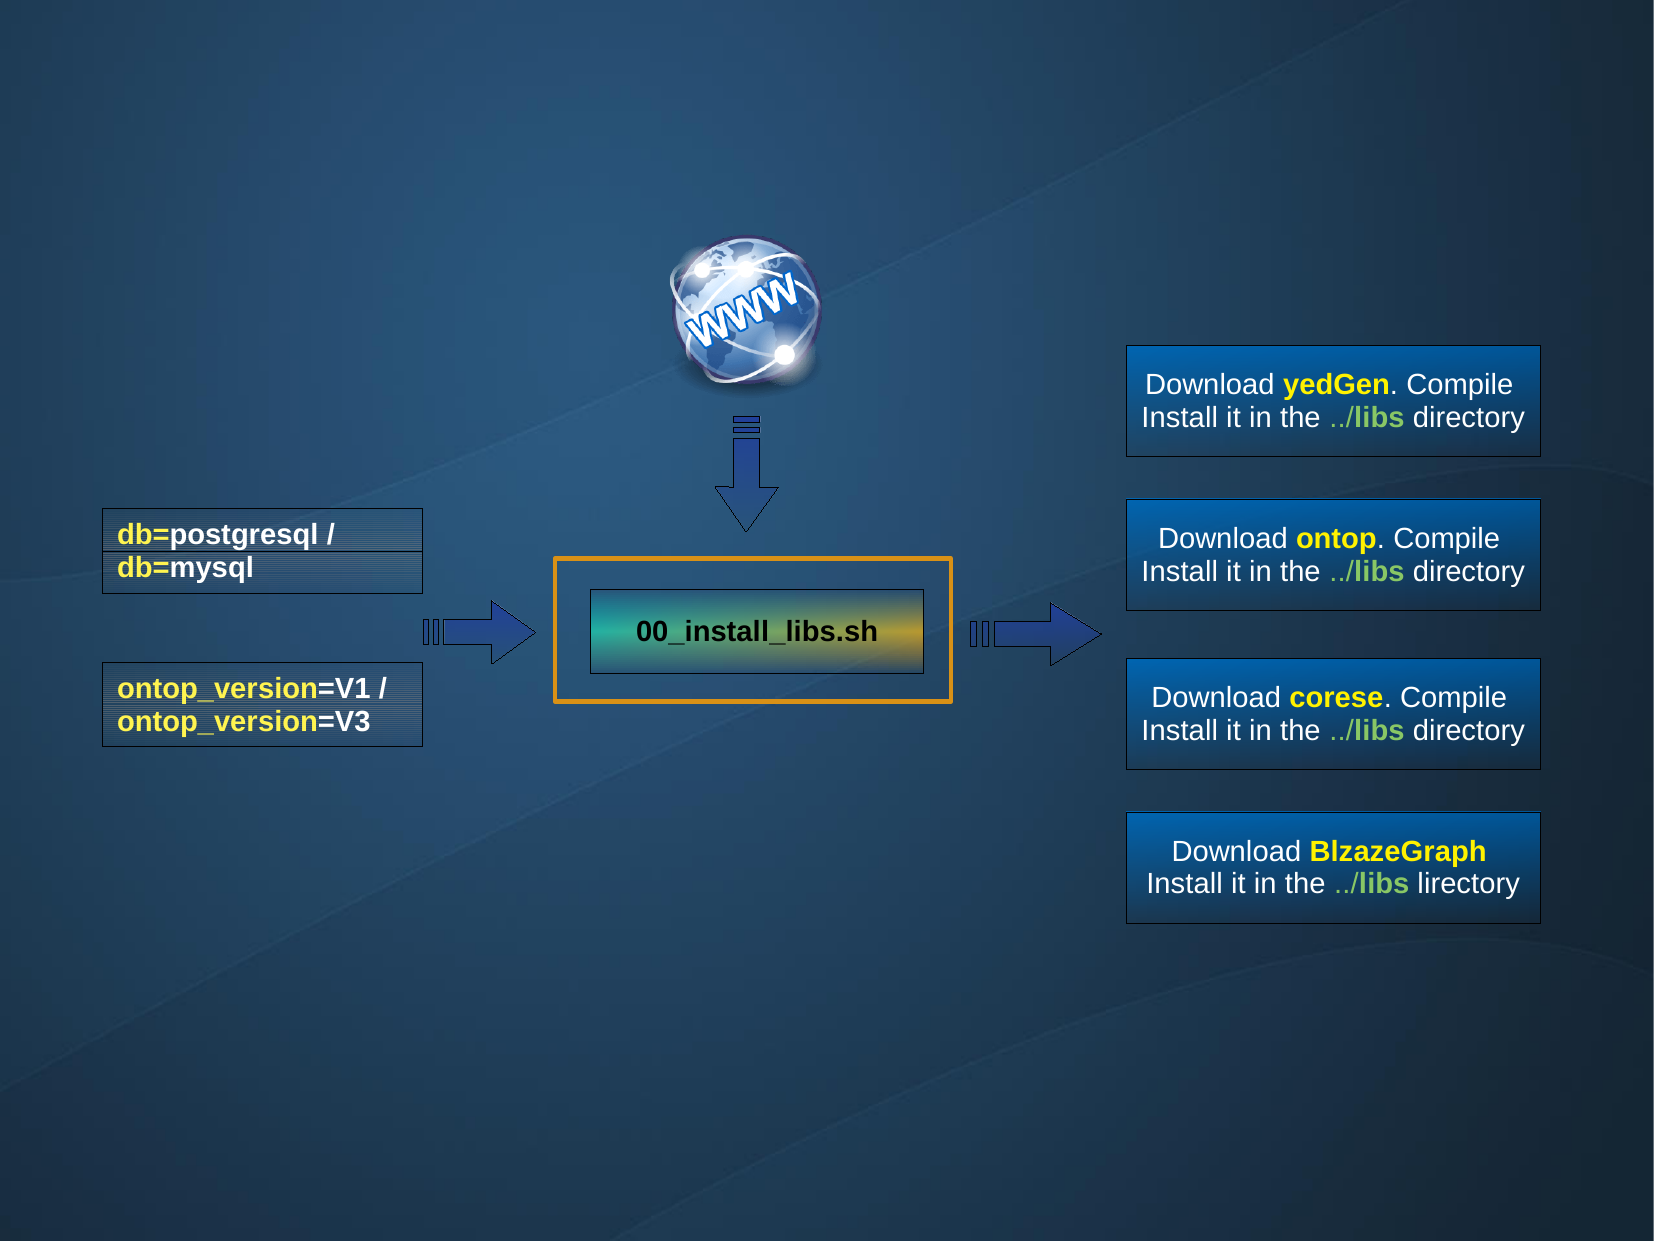

Download yedGen. Compile
Install it in the ../libs directory
Download ontop. Compile
Install it in the ../libs directory
db=postgresql /
db=mysql
00_install_libs.sh
Download corese. Compile
Install it in the ../libs directory
ontop_version=V1 /
ontop_version=V3
Download BlzazeGraph
Install it in the ../libs lirectory